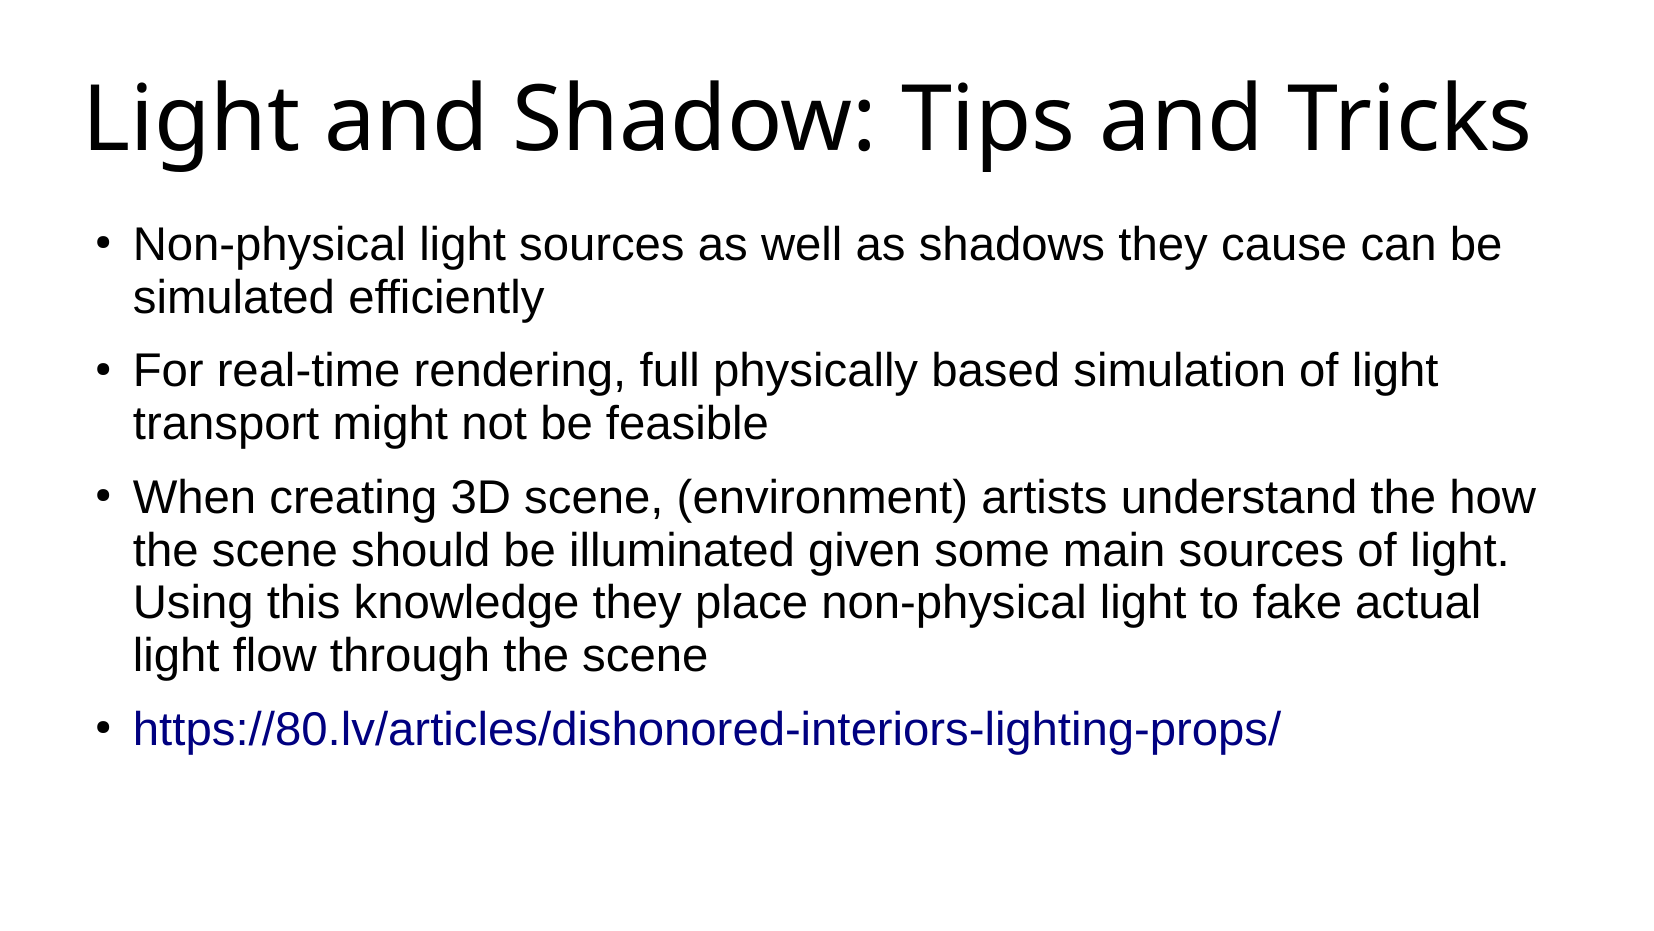

# Light and Shadow: Tips and Tricks
Non-physical light sources as well as shadows they cause can be simulated efficiently
For real-time rendering, full physically based simulation of light transport might not be feasible
When creating 3D scene, (environment) artists understand the how the scene should be illuminated given some main sources of light. Using this knowledge they place non-physical light to fake actual light flow through the scene
https://80.lv/articles/dishonored-interiors-lighting-props/